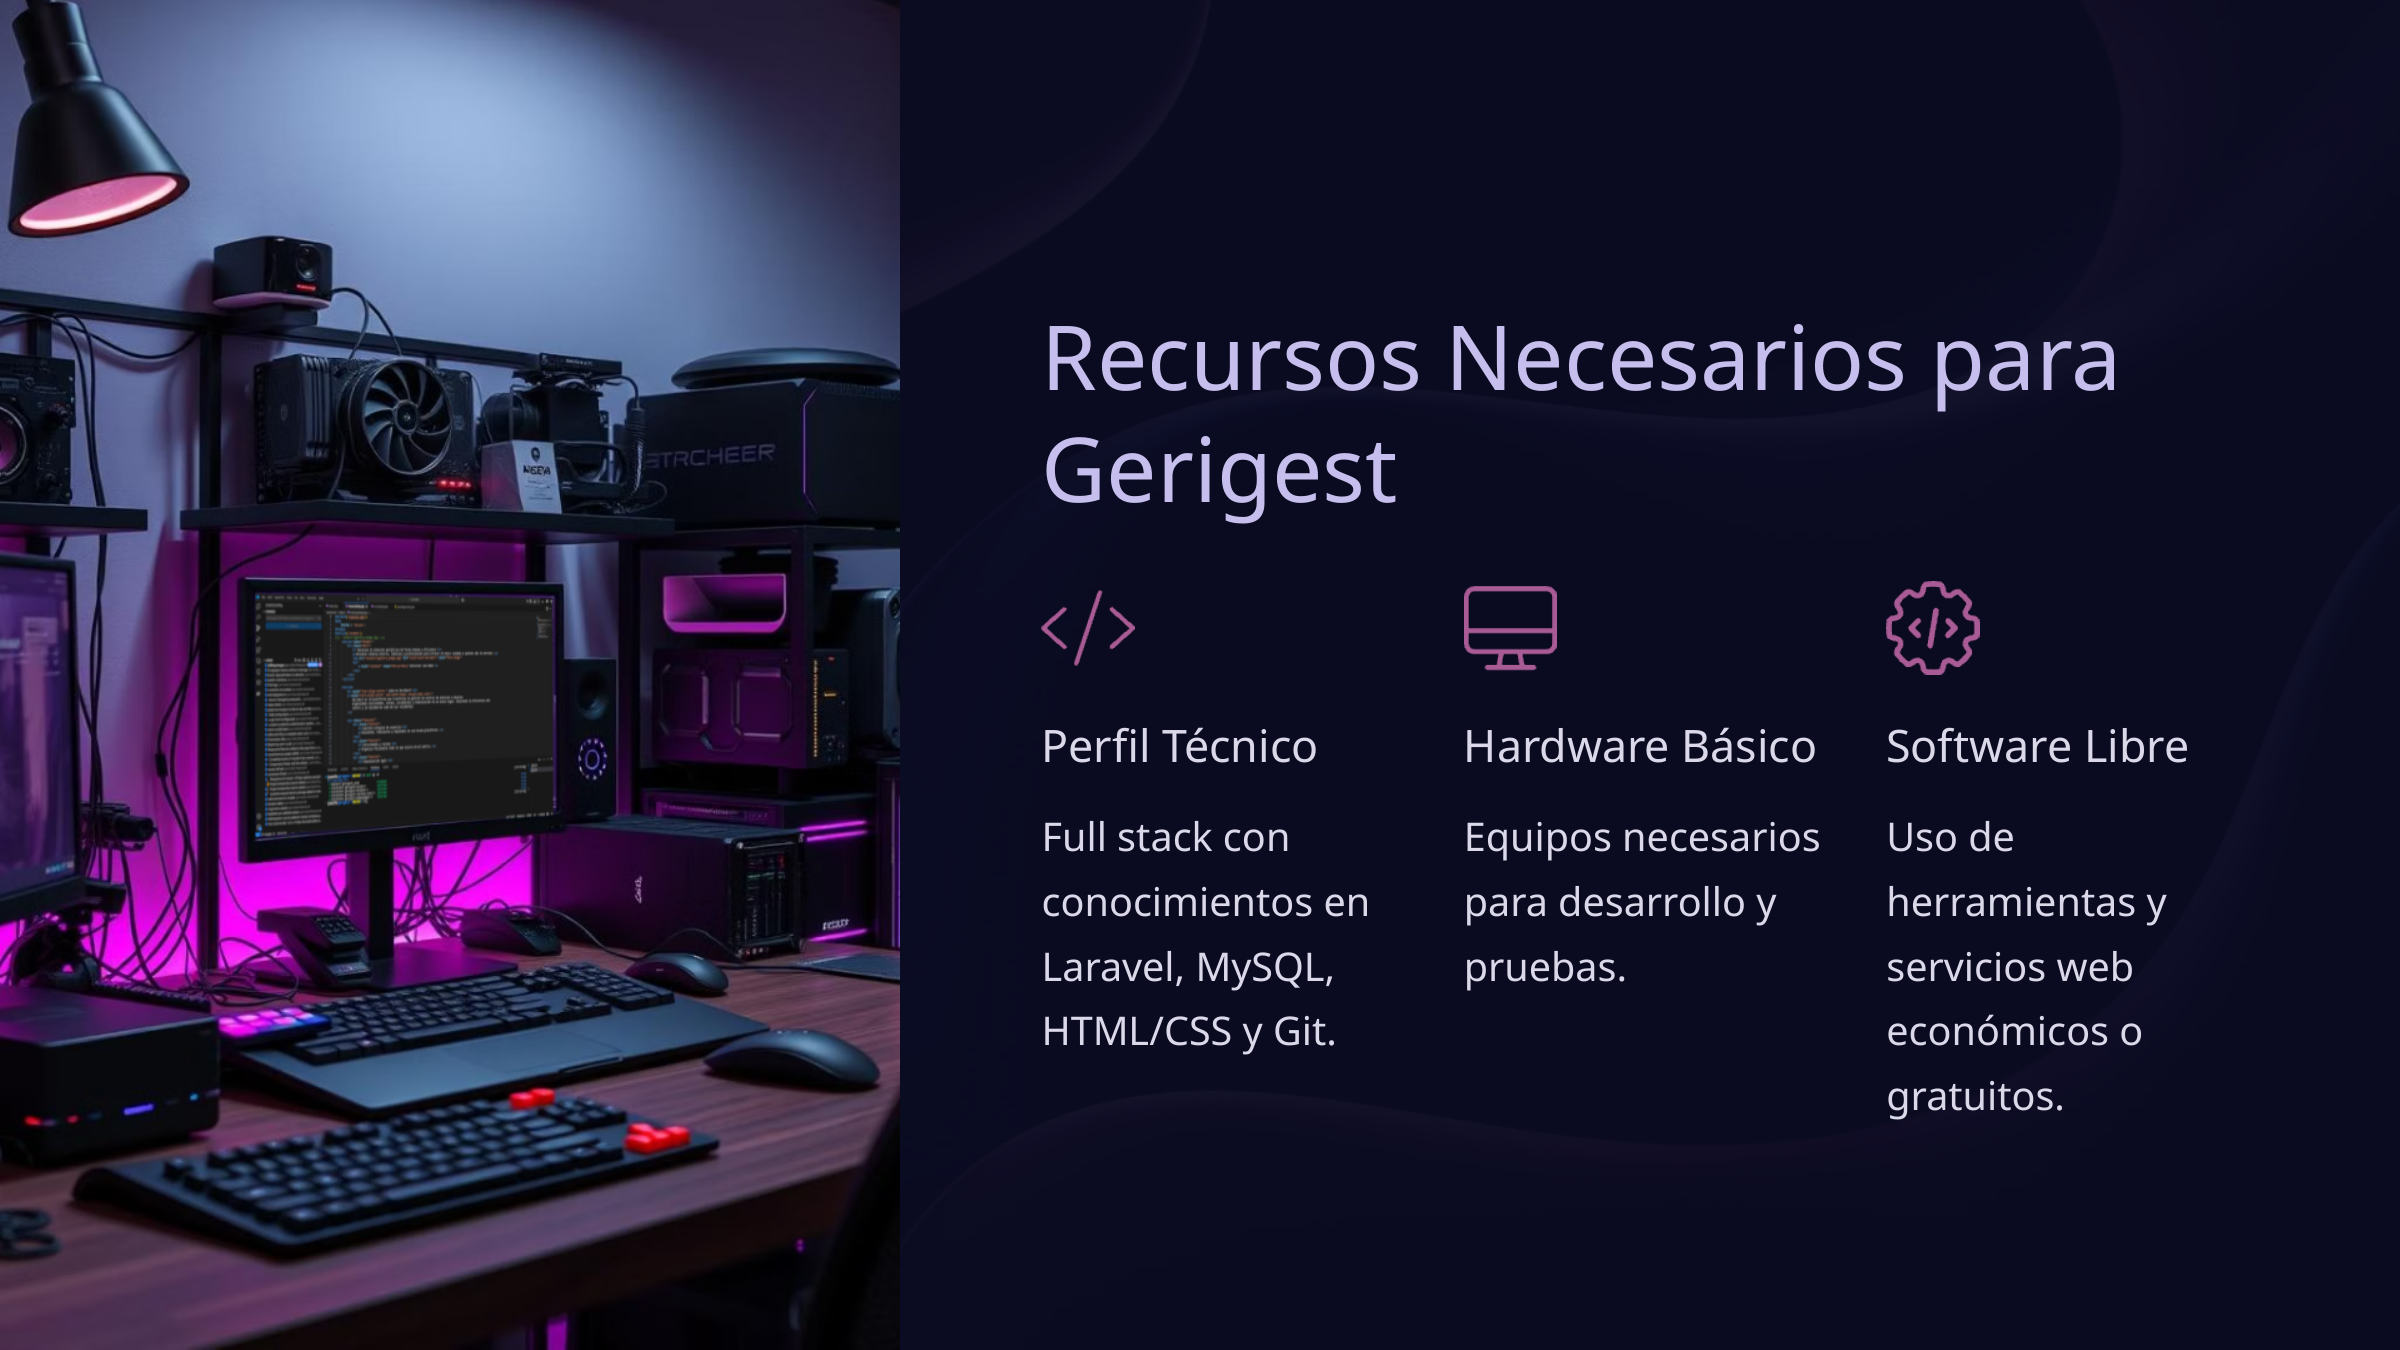

Recursos Necesarios para Gerigest
Perfil Técnico
Hardware Básico
Software Libre
Full stack con conocimientos en Laravel, MySQL, HTML/CSS y Git.
Equipos necesarios para desarrollo y pruebas.
Uso de herramientas y servicios web económicos o gratuitos.